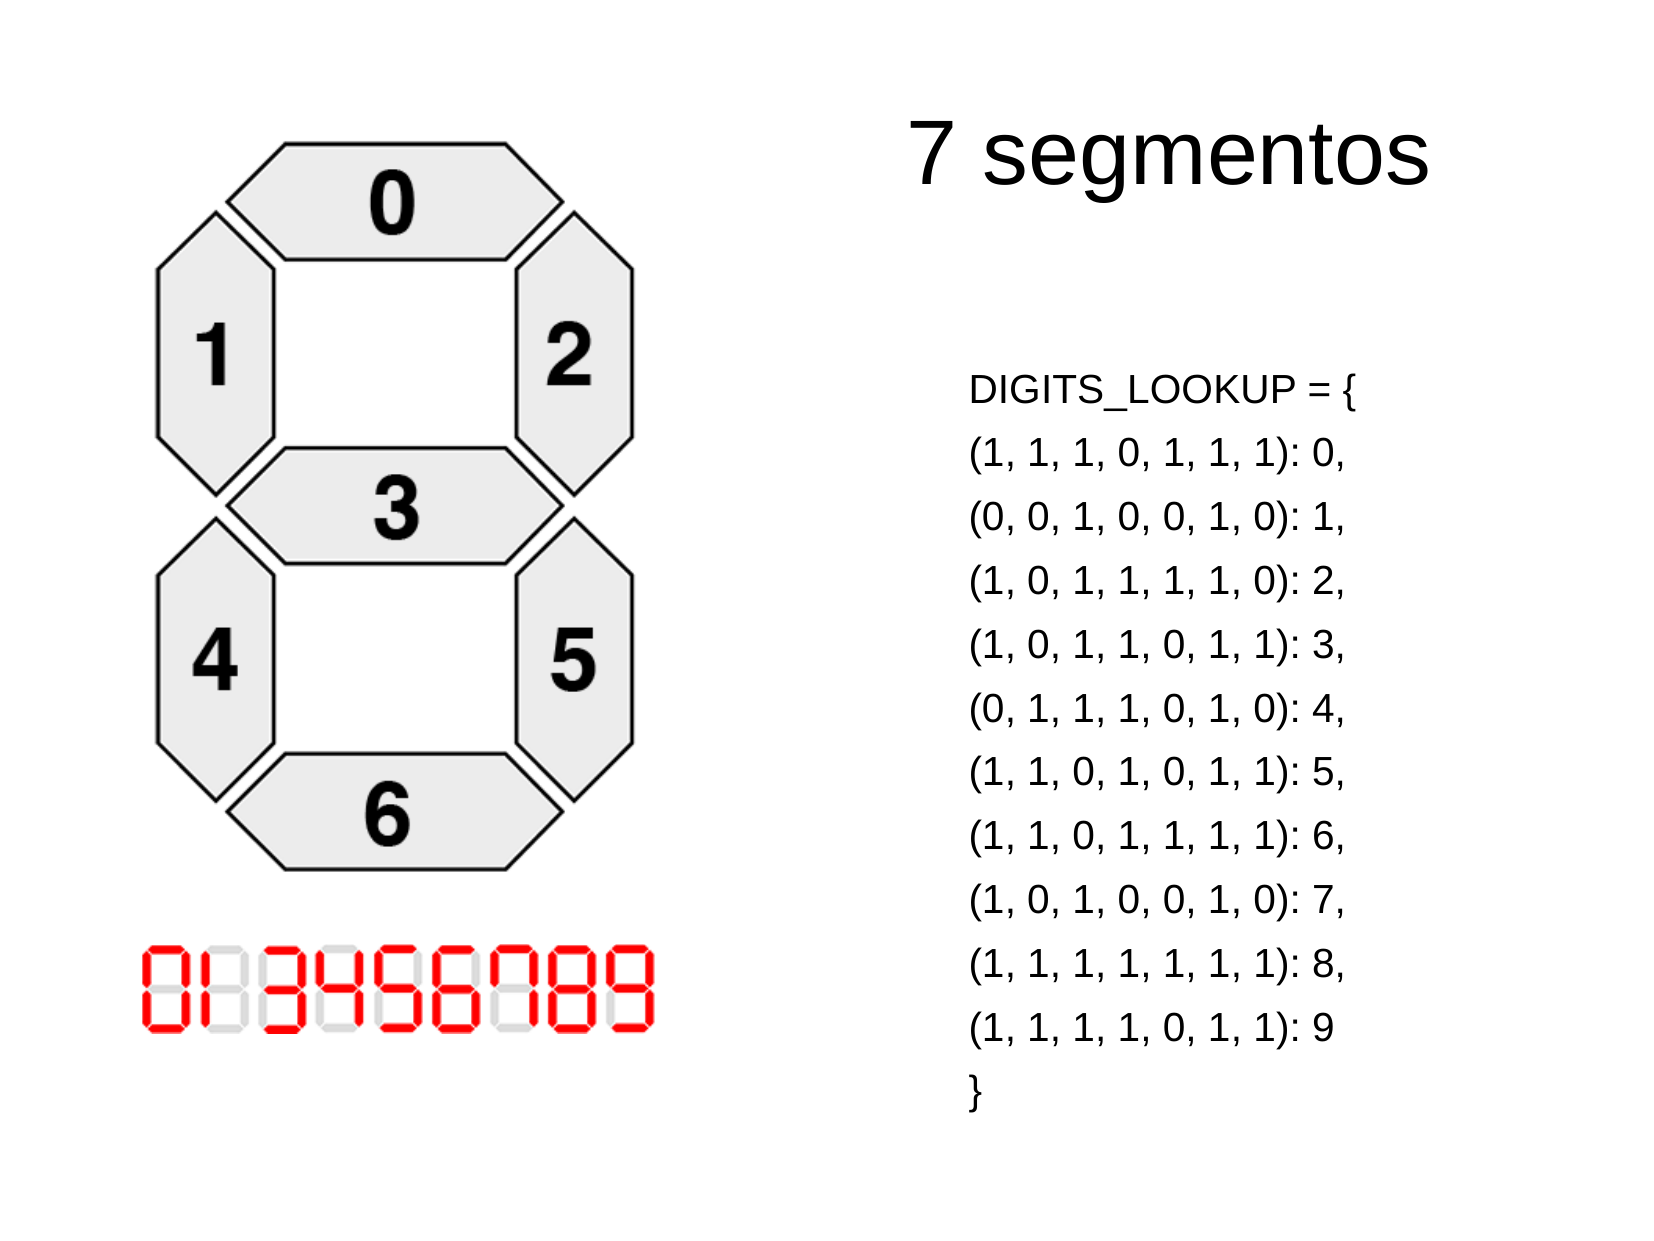

# 7 segmentos
DIGITS_LOOKUP = {
(1, 1, 1, 0, 1, 1, 1): 0,
(0, 0, 1, 0, 0, 1, 0): 1,
(1, 0, 1, 1, 1, 1, 0): 2,
(1, 0, 1, 1, 0, 1, 1): 3,
(0, 1, 1, 1, 0, 1, 0): 4,
(1, 1, 0, 1, 0, 1, 1): 5,
(1, 1, 0, 1, 1, 1, 1): 6,
(1, 0, 1, 0, 0, 1, 0): 7,
(1, 1, 1, 1, 1, 1, 1): 8,
(1, 1, 1, 1, 0, 1, 1): 9
}